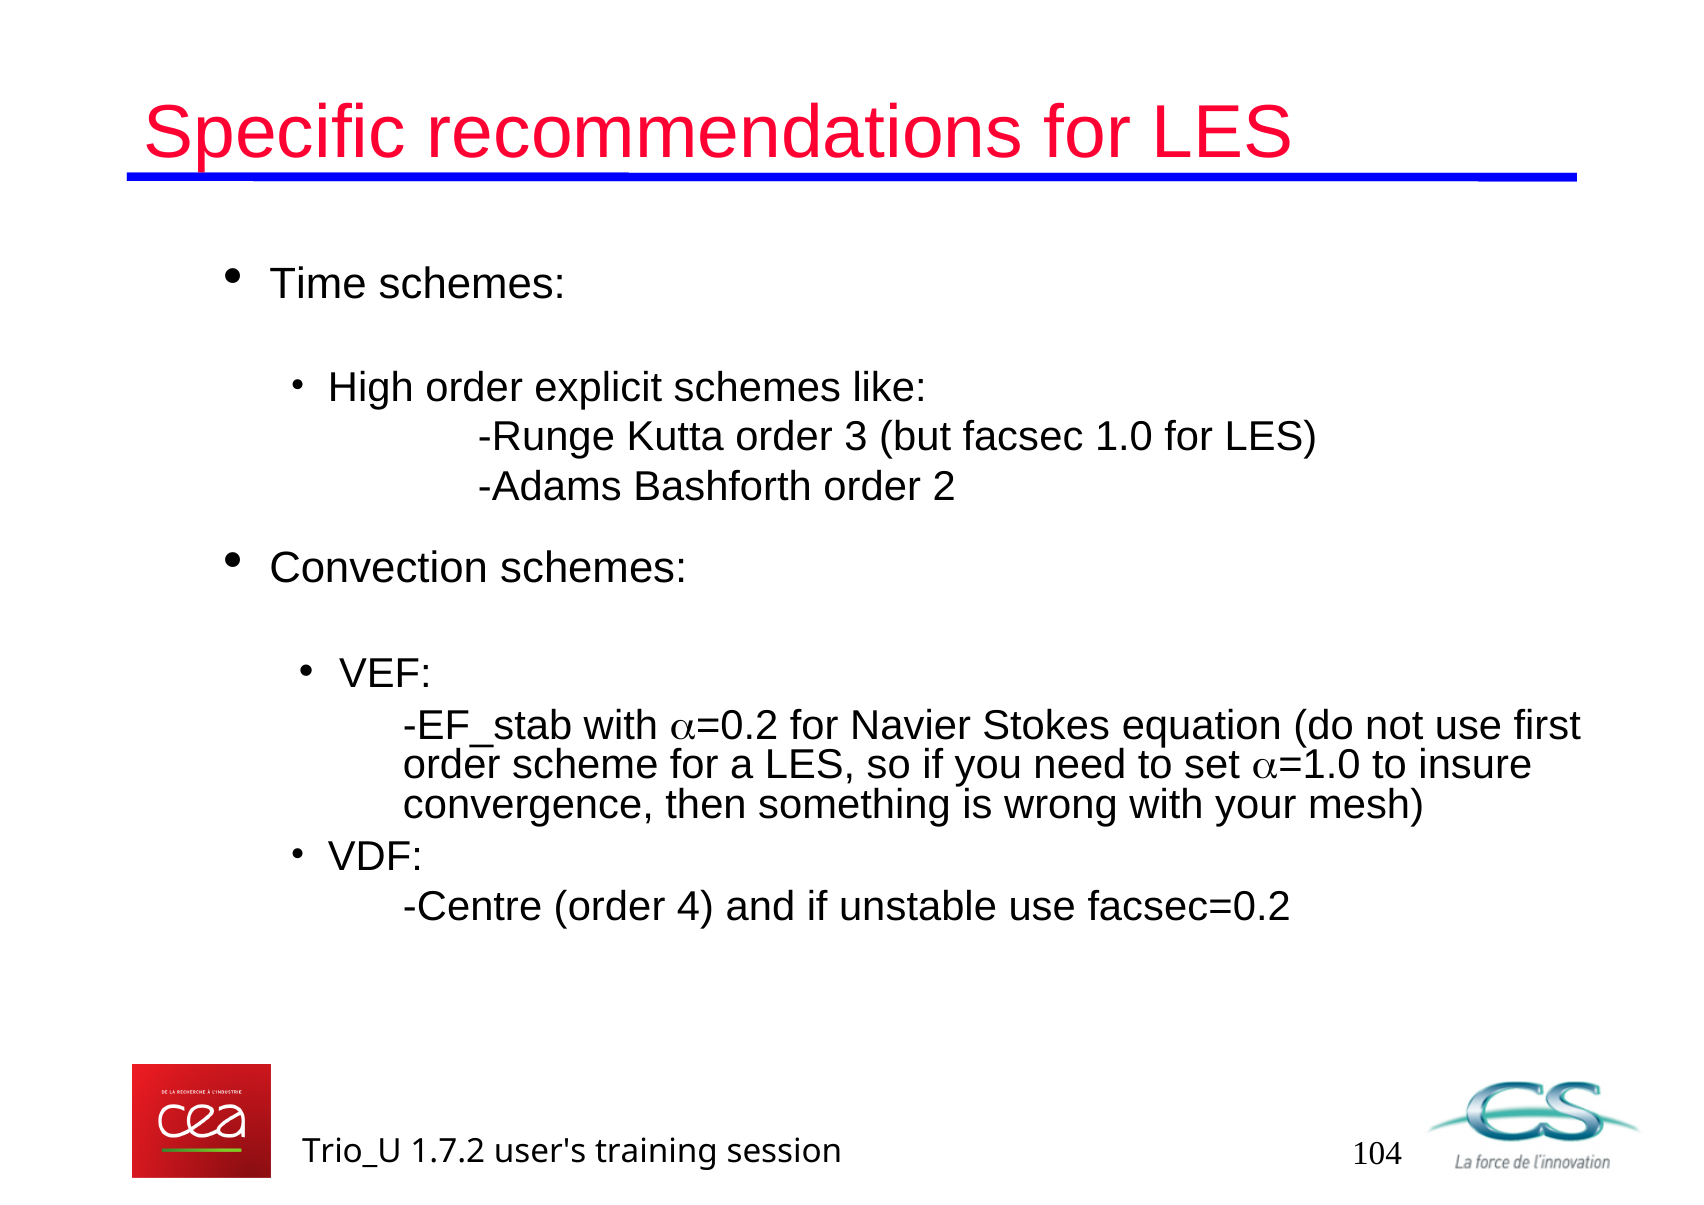

# Specific recommendations for LES
Time schemes:
High order explicit schemes like:
-Runge Kutta order 3 (but facsec 1.0 for LES)
-Adams Bashforth order 2
Convection schemes:
VEF:
-EF_stab with =0.2 for Navier Stokes equation (do not use first order scheme for a LES, so if you need to set =1.0 to insure convergence, then something is wrong with your mesh)
VDF:
-Centre (order 4) and if unstable use facsec=0.2
Trio_U 1.7.2 user's training session
104